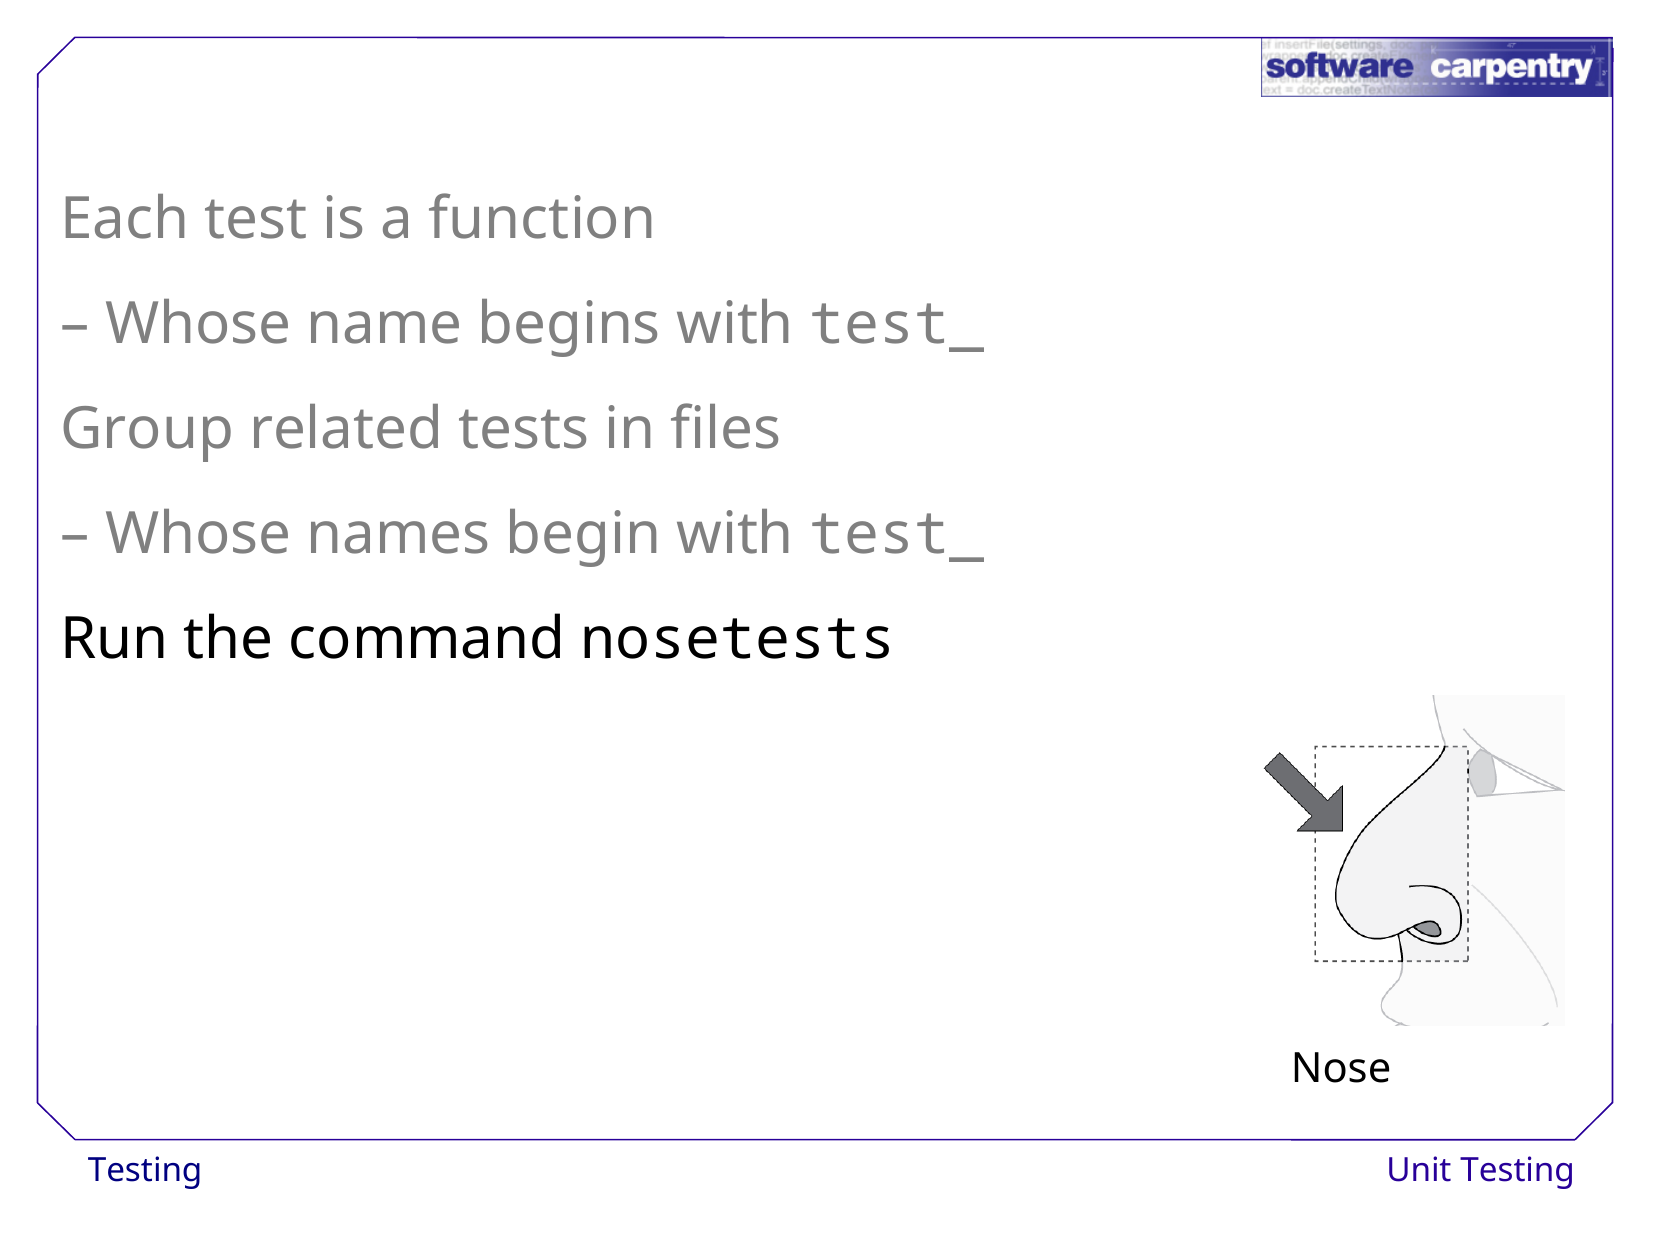

Each test is a function
– Whose name begins with test_
Group related tests in files
– Whose names begin with test_
Run the command nosetests
Nose